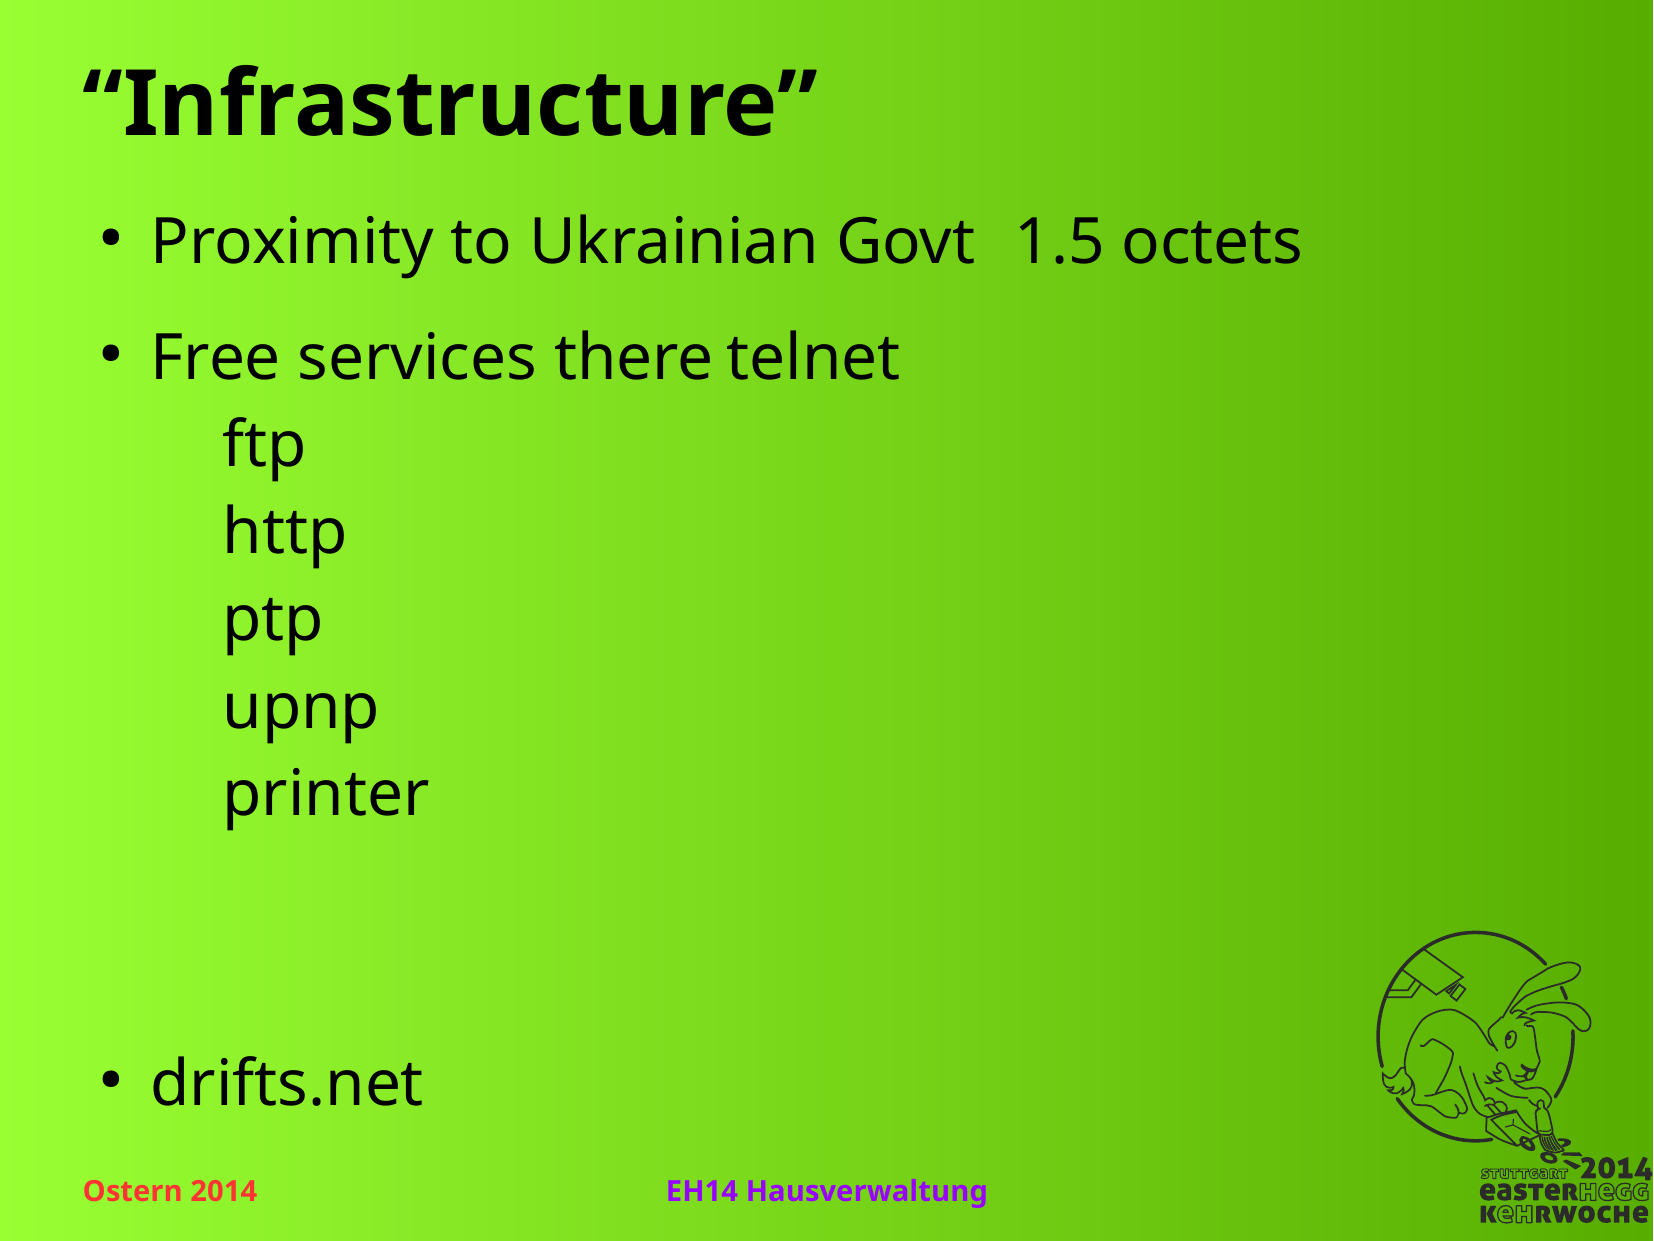

# “Infrastructure”
Proximity to Ukrainian Govt		1.5 octets
Free services there					telnet
												ftp
												http
												ptp
												upnp
												printer
drifts.net